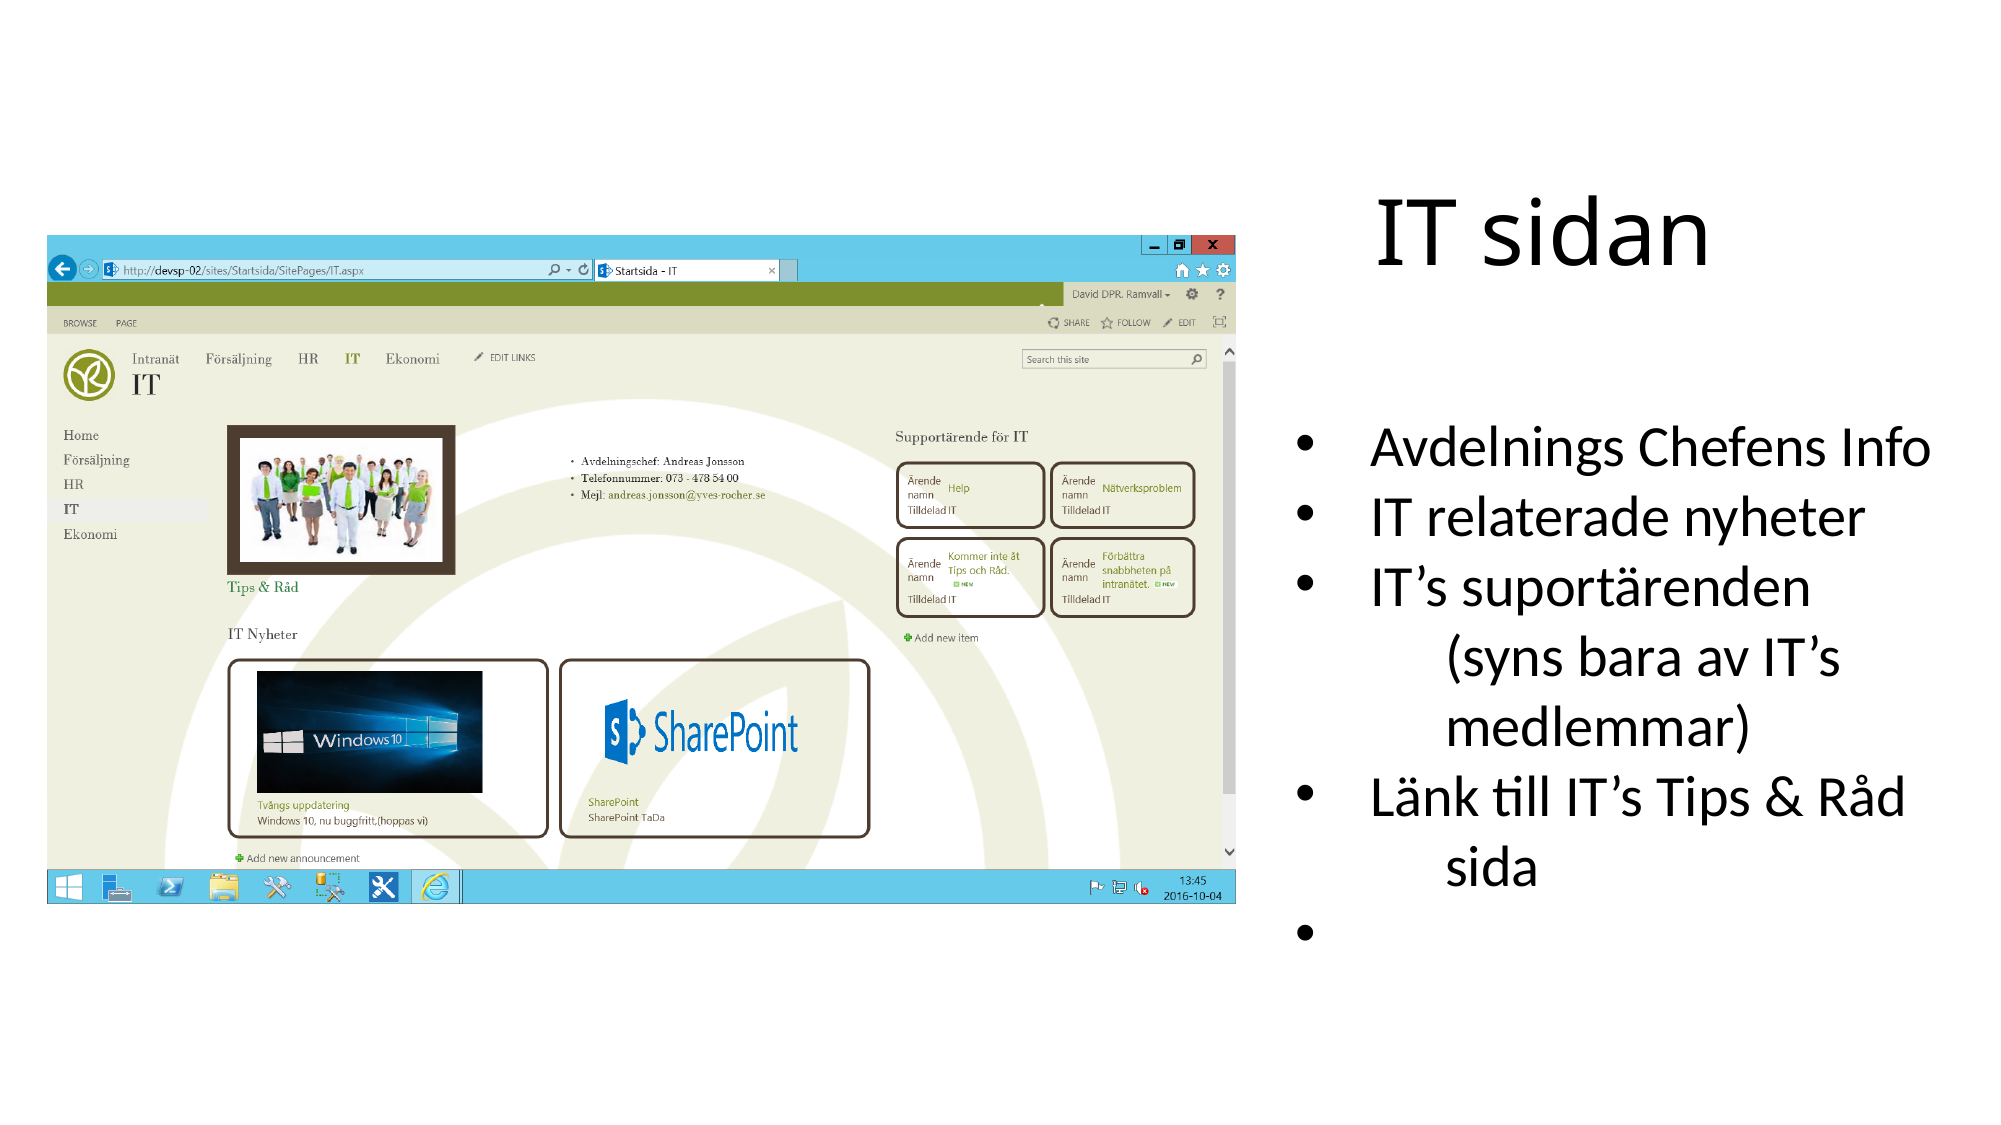

# IT sidan
Avdelnings Chefens Info
IT relaterade nyheter
IT’s suportärenden (syns bara av IT’s medlemmar)
Länk till IT’s Tips & Råd sida